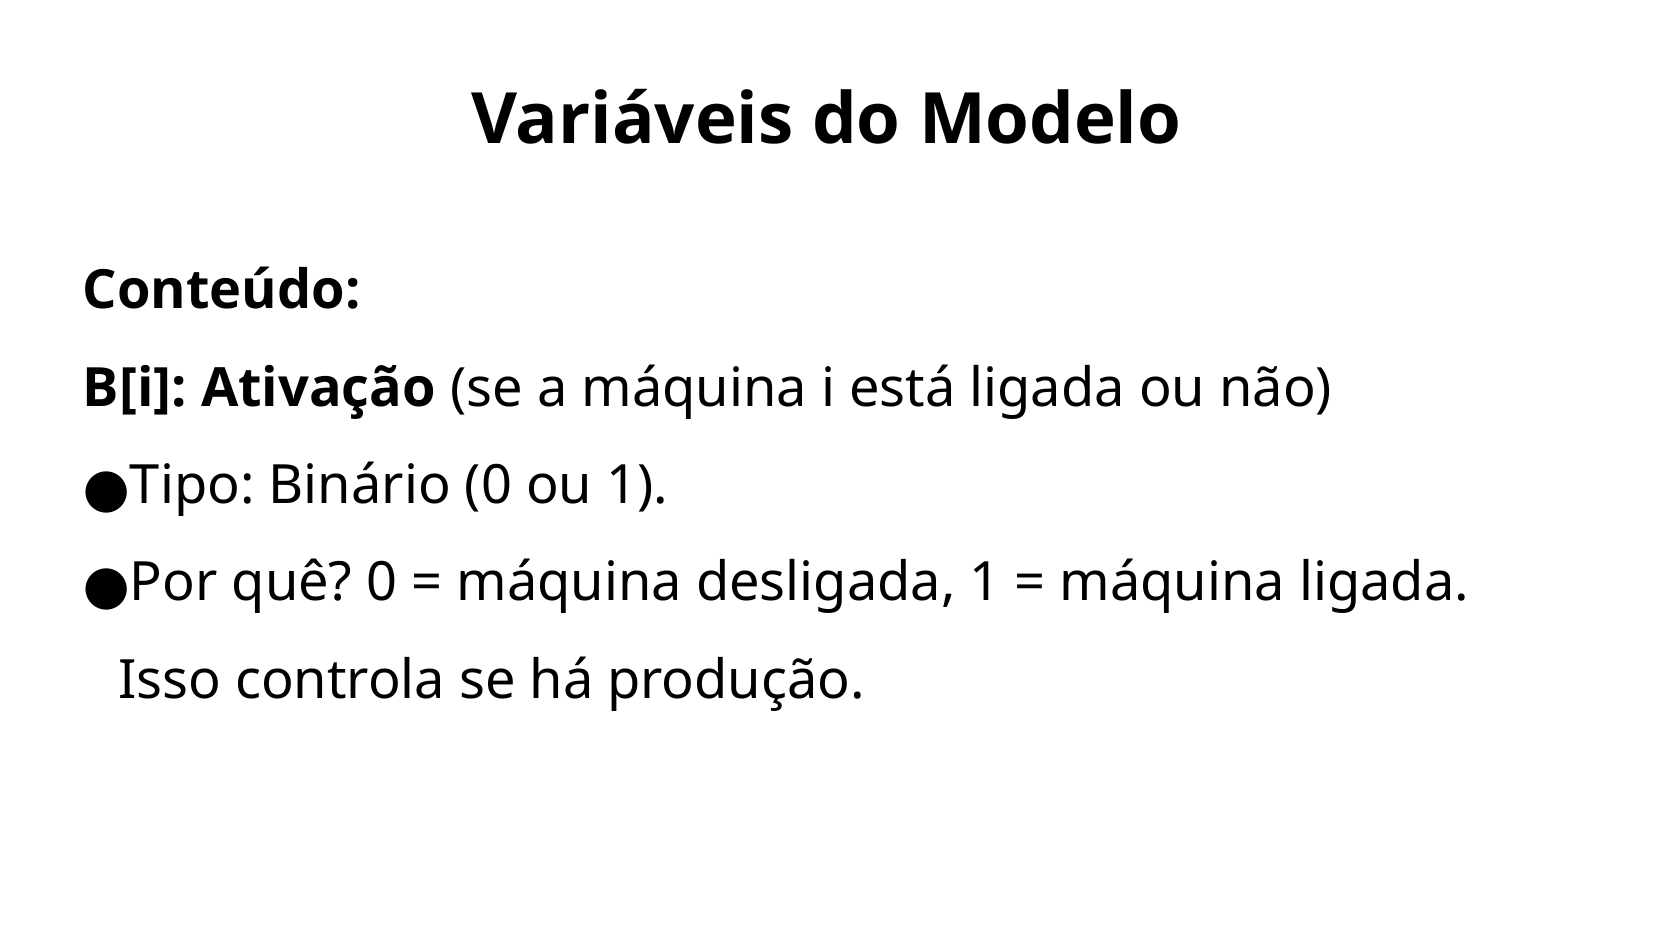

Variáveis do Modelo
Conteúdo:
B[i]: Ativação (se a máquina i está ligada ou não)
Tipo: Binário (0 ou 1).
Por quê? 0 = máquina desligada, 1 = máquina ligada. Isso controla se há produção.